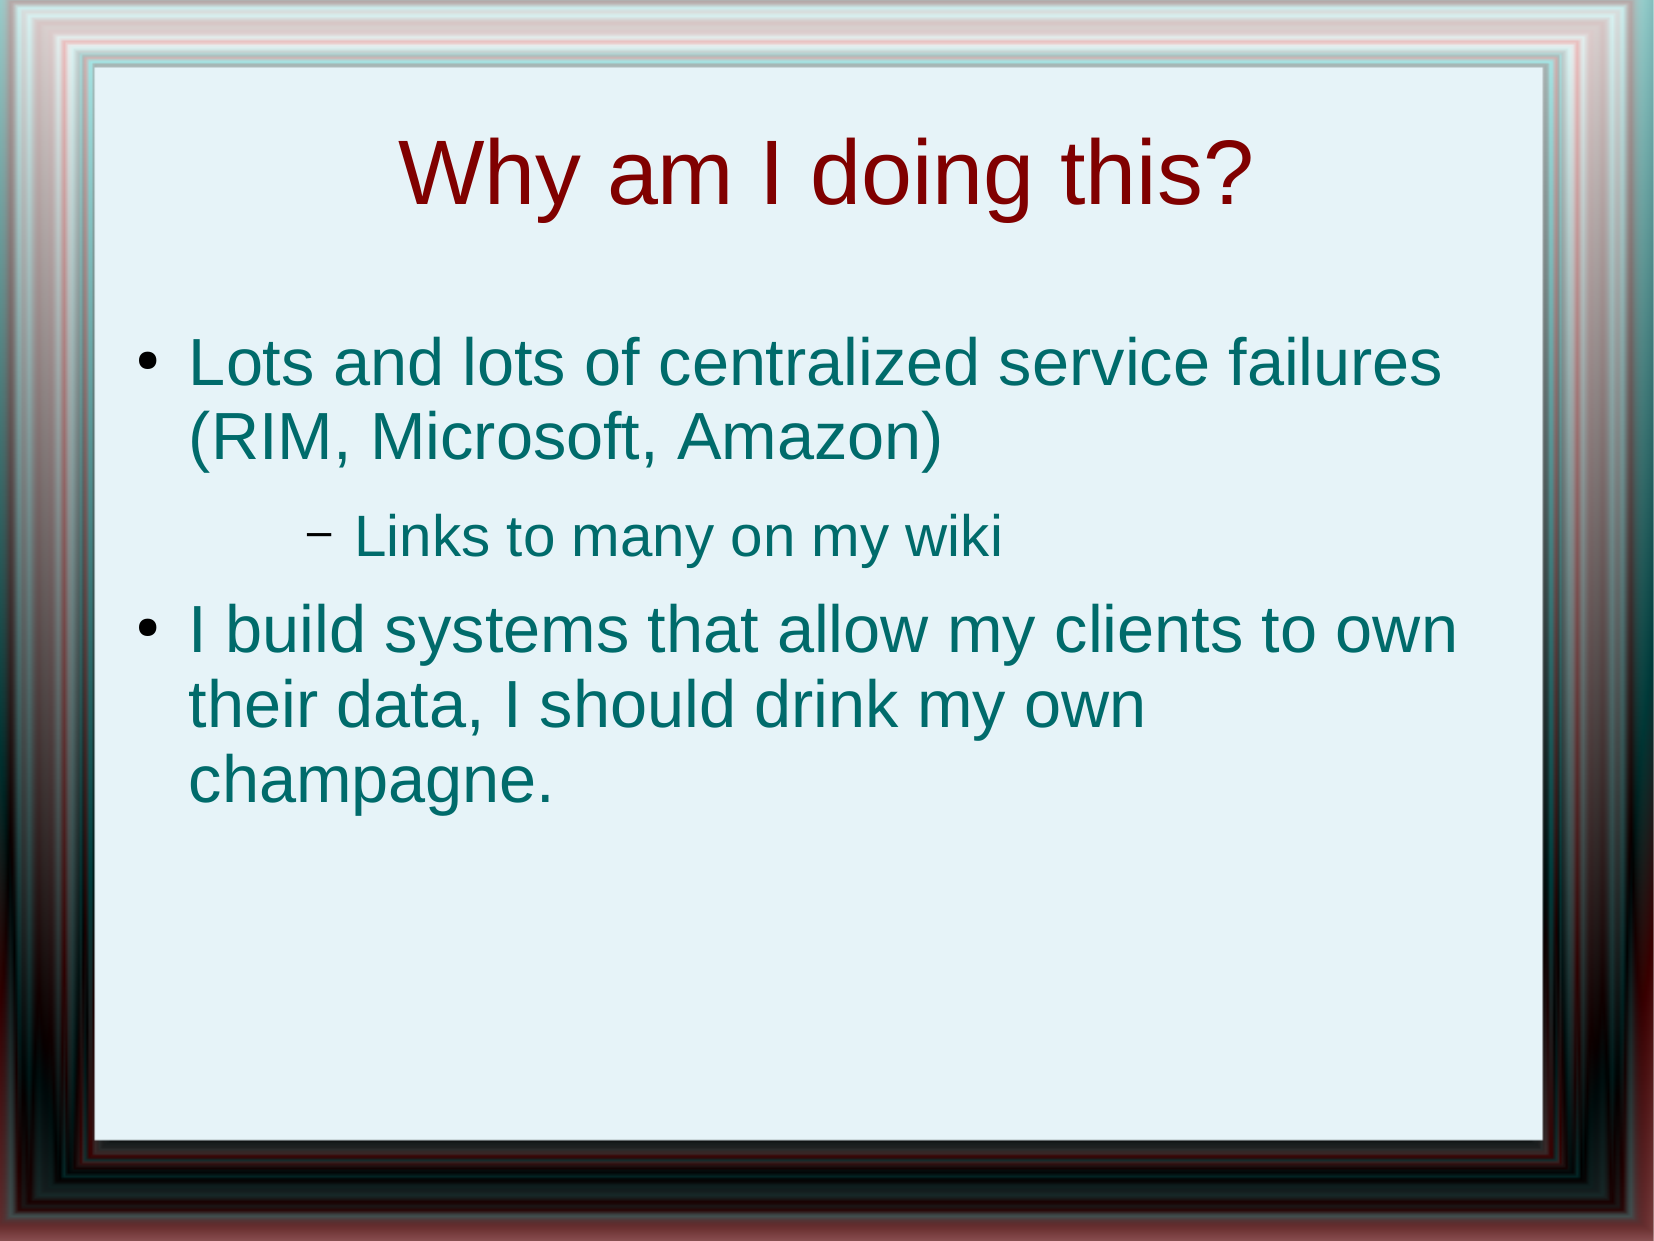

# Why am I doing this?
Lots and lots of centralized service failures (RIM, Microsoft, Amazon)
Links to many on my wiki
I build systems that allow my clients to own their data, I should drink my own champagne.